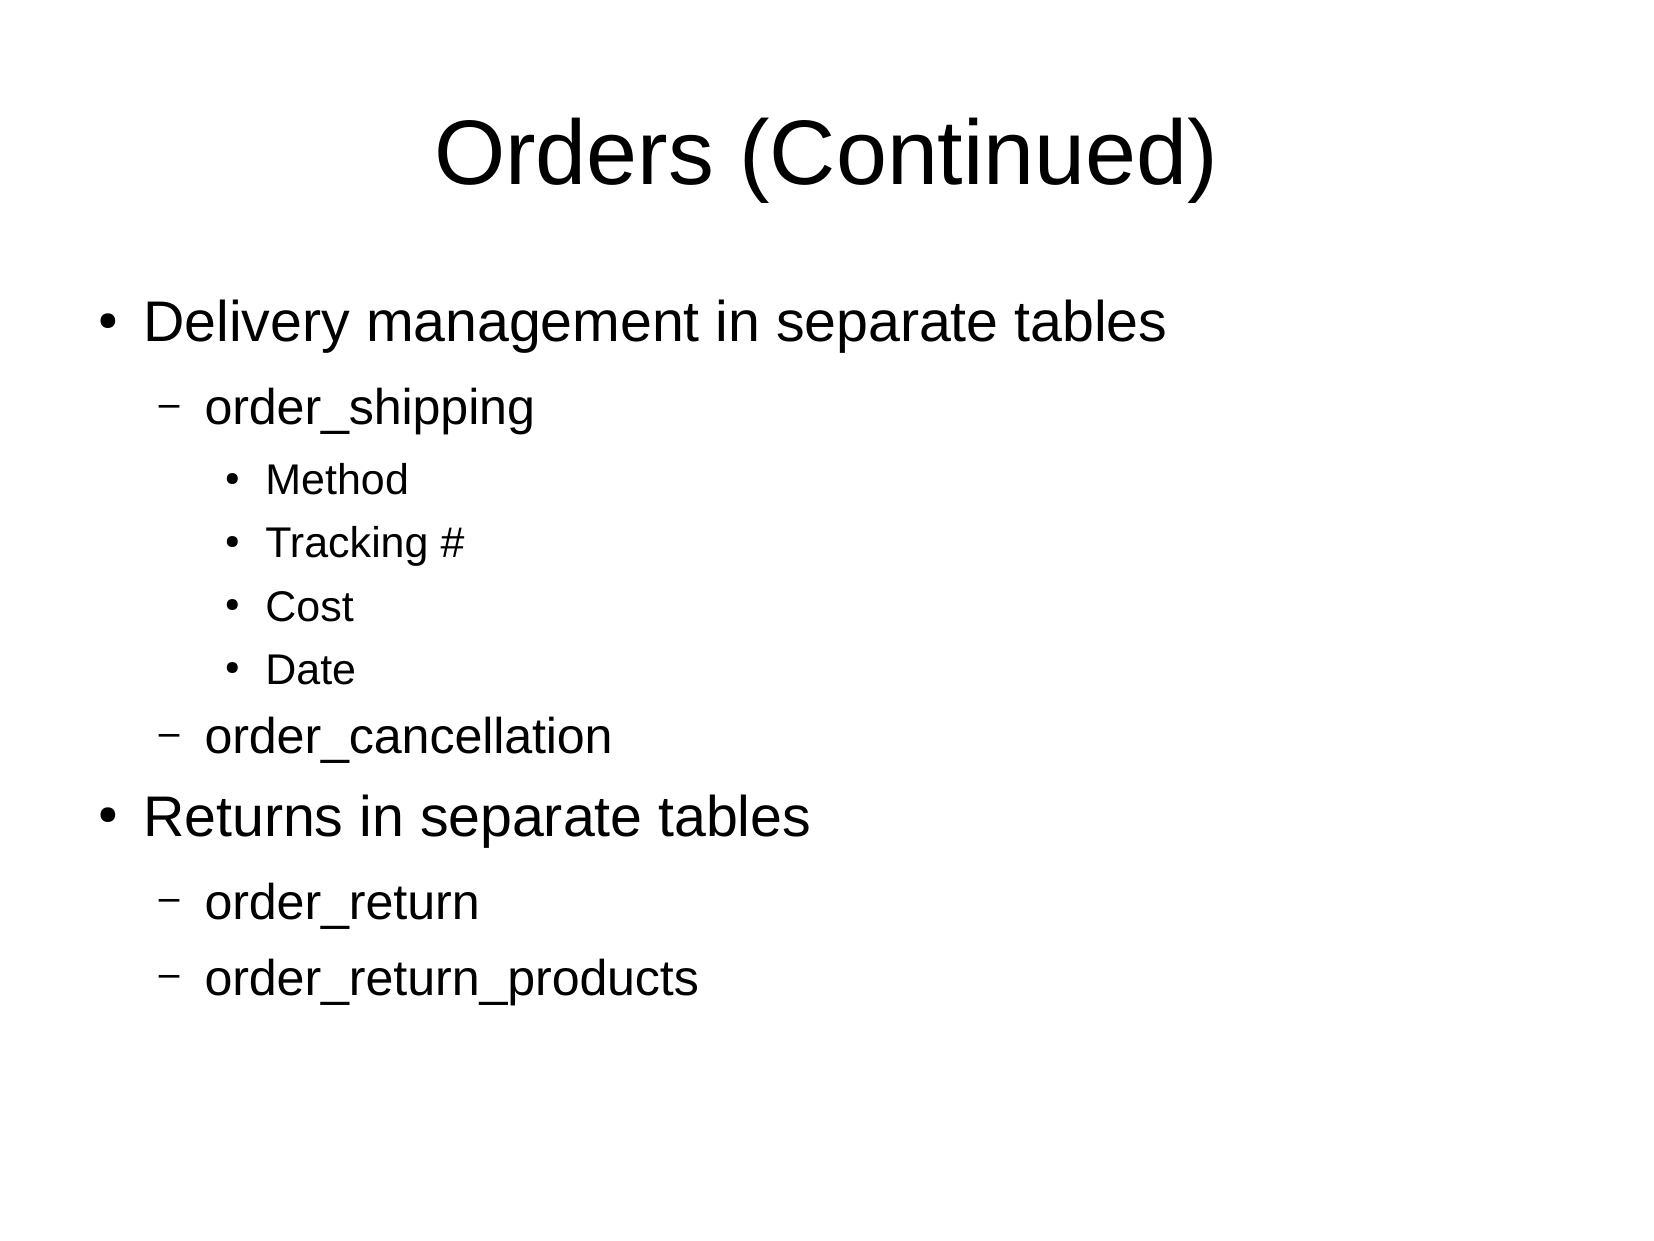

# Orders (Continued)
Delivery management in separate tables
order_shipping
Method
Tracking #
Cost
Date
order_cancellation
Returns in separate tables
order_return
order_return_products